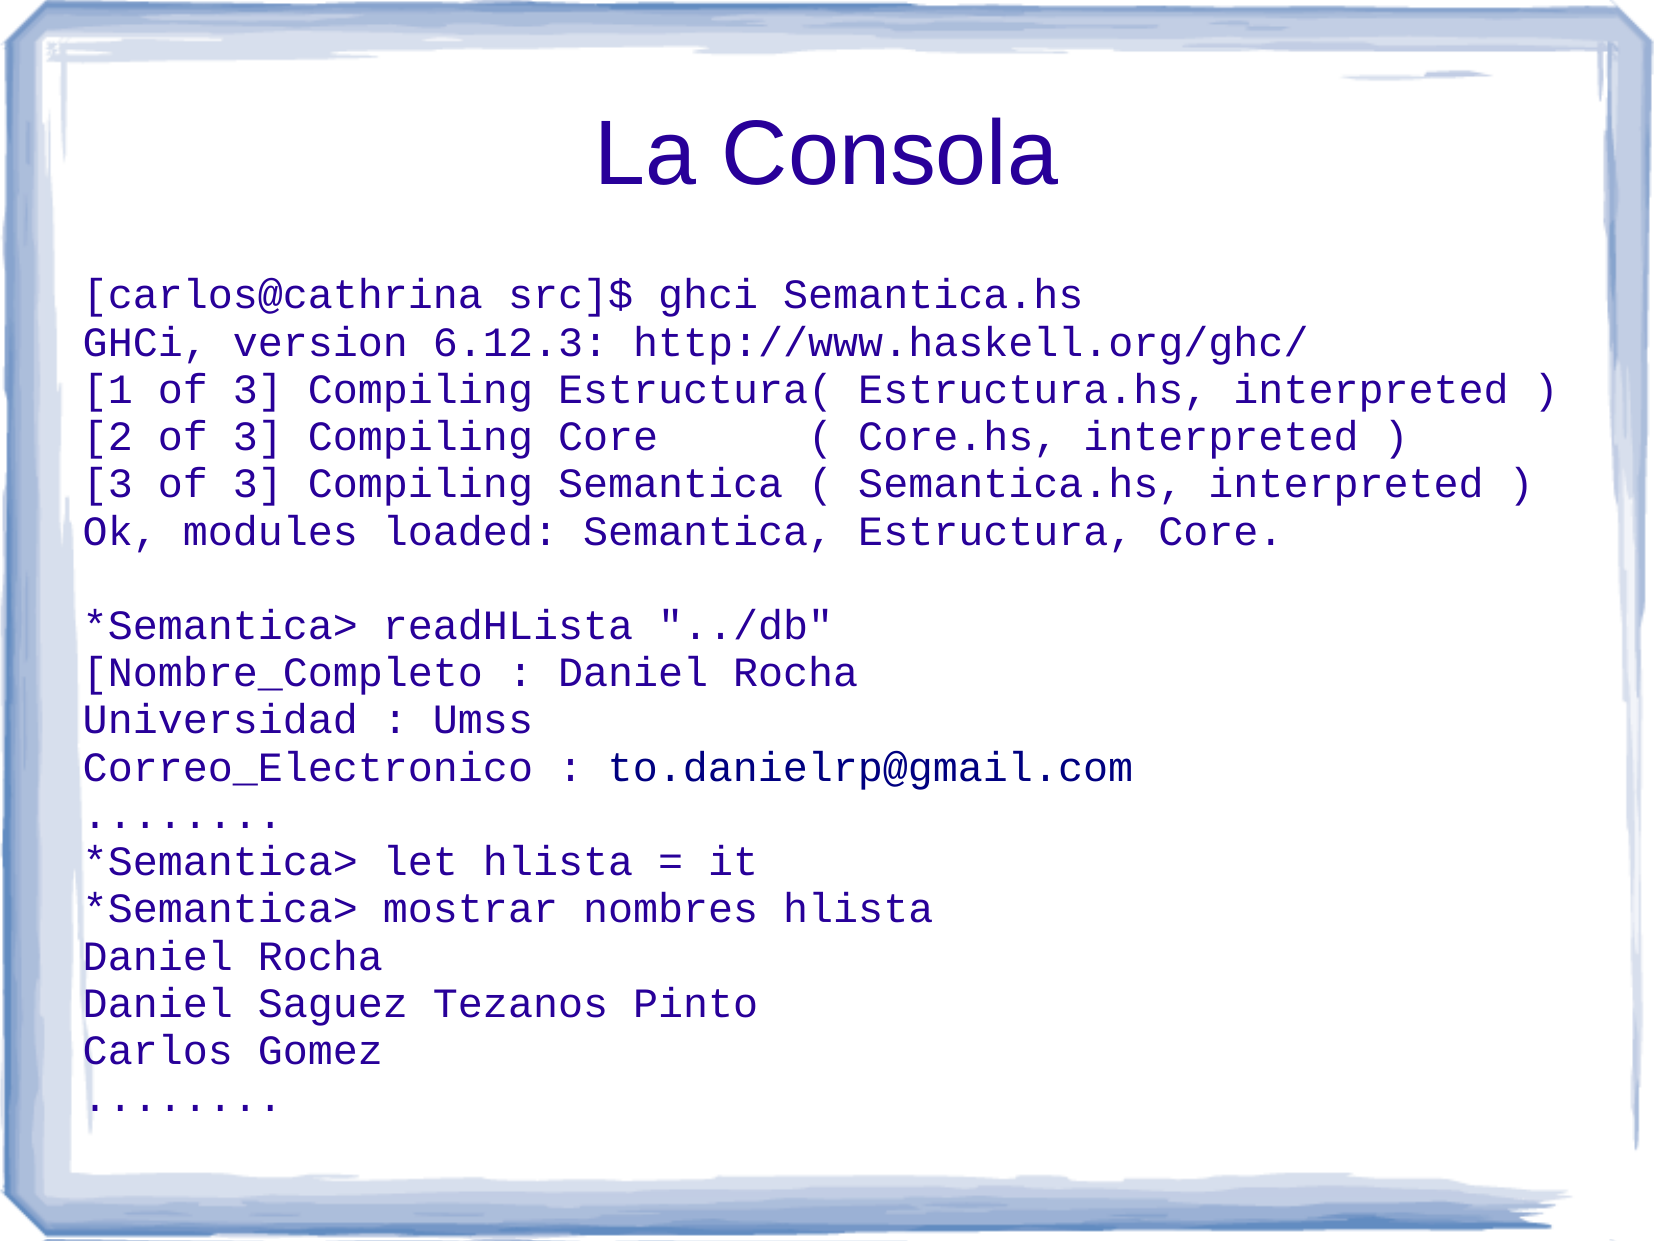

# La Consola
[carlos@cathrina src]$ ghci Semantica.hs
GHCi, version 6.12.3: http://www.haskell.org/ghc/
[1 of 3] Compiling Estructura( Estructura.hs, interpreted )
[2 of 3] Compiling Core ( Core.hs, interpreted )
[3 of 3] Compiling Semantica ( Semantica.hs, interpreted )
Ok, modules loaded: Semantica, Estructura, Core.
*Semantica> readHLista "../db"
[Nombre_Completo : Daniel Rocha
Universidad : Umss
Correo_Electronico : to.danielrp@gmail.com
........
*Semantica> let hlista = it
*Semantica> mostrar nombres hlista
Daniel Rocha
Daniel Saguez Tezanos Pinto
Carlos Gomez
........